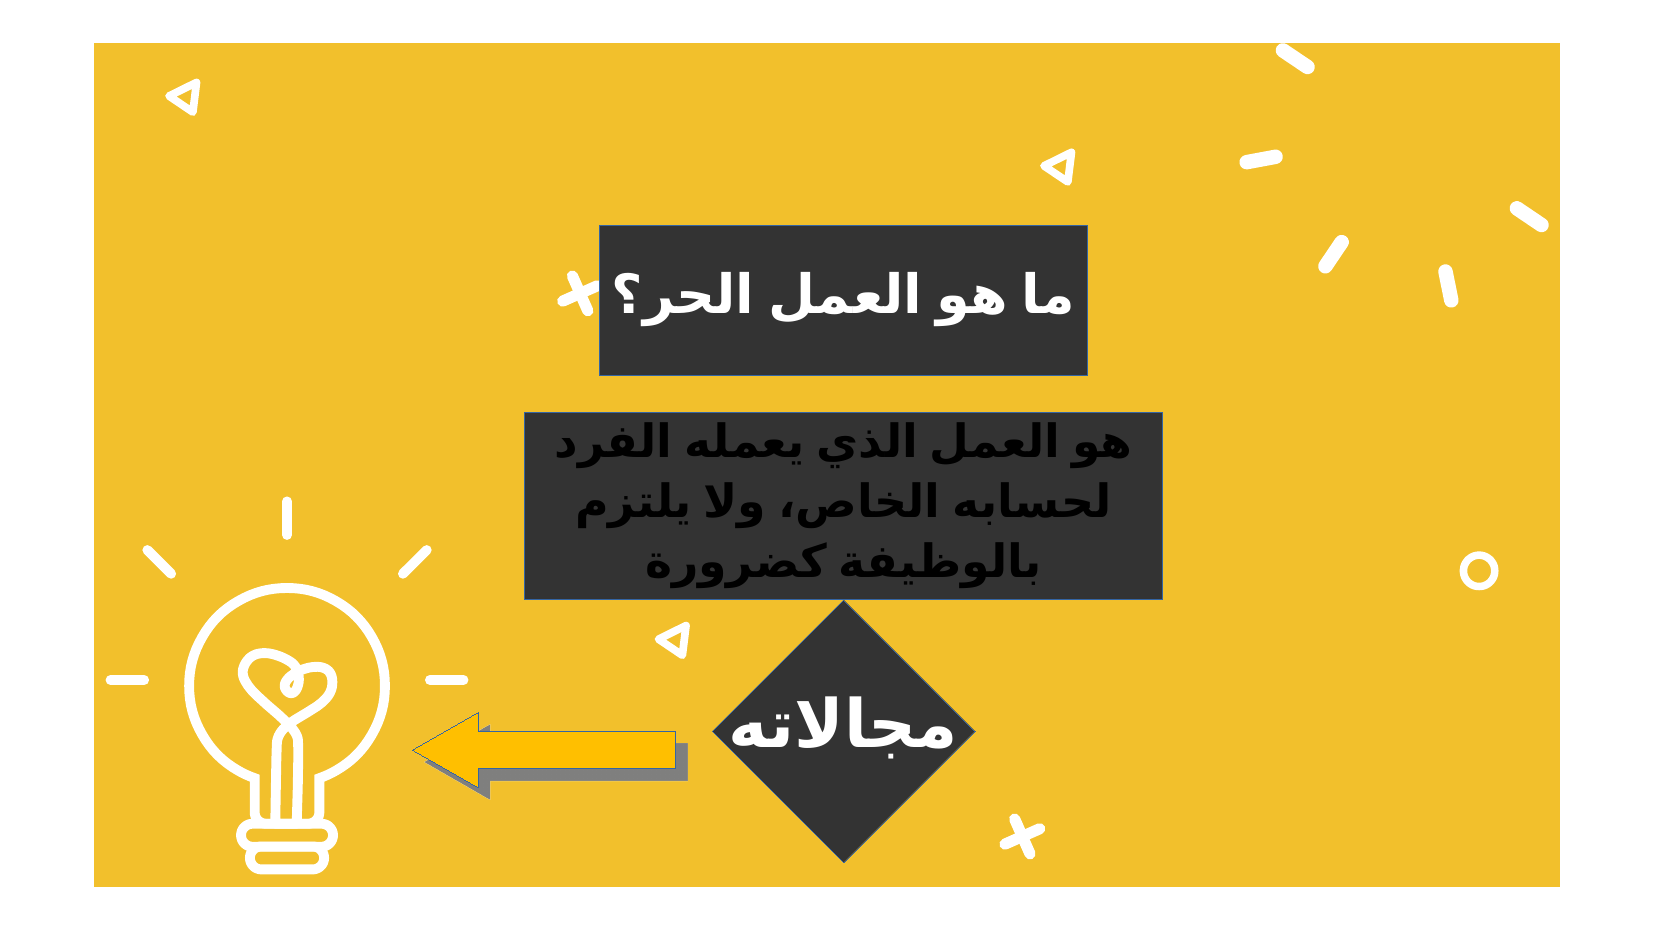

ما هو العمل الحر؟
‏هو العمل الذي يعمله الفرد لحسابه الخاص، ولا يلتزم بالوظيفة كضرورة
مجالاته
#